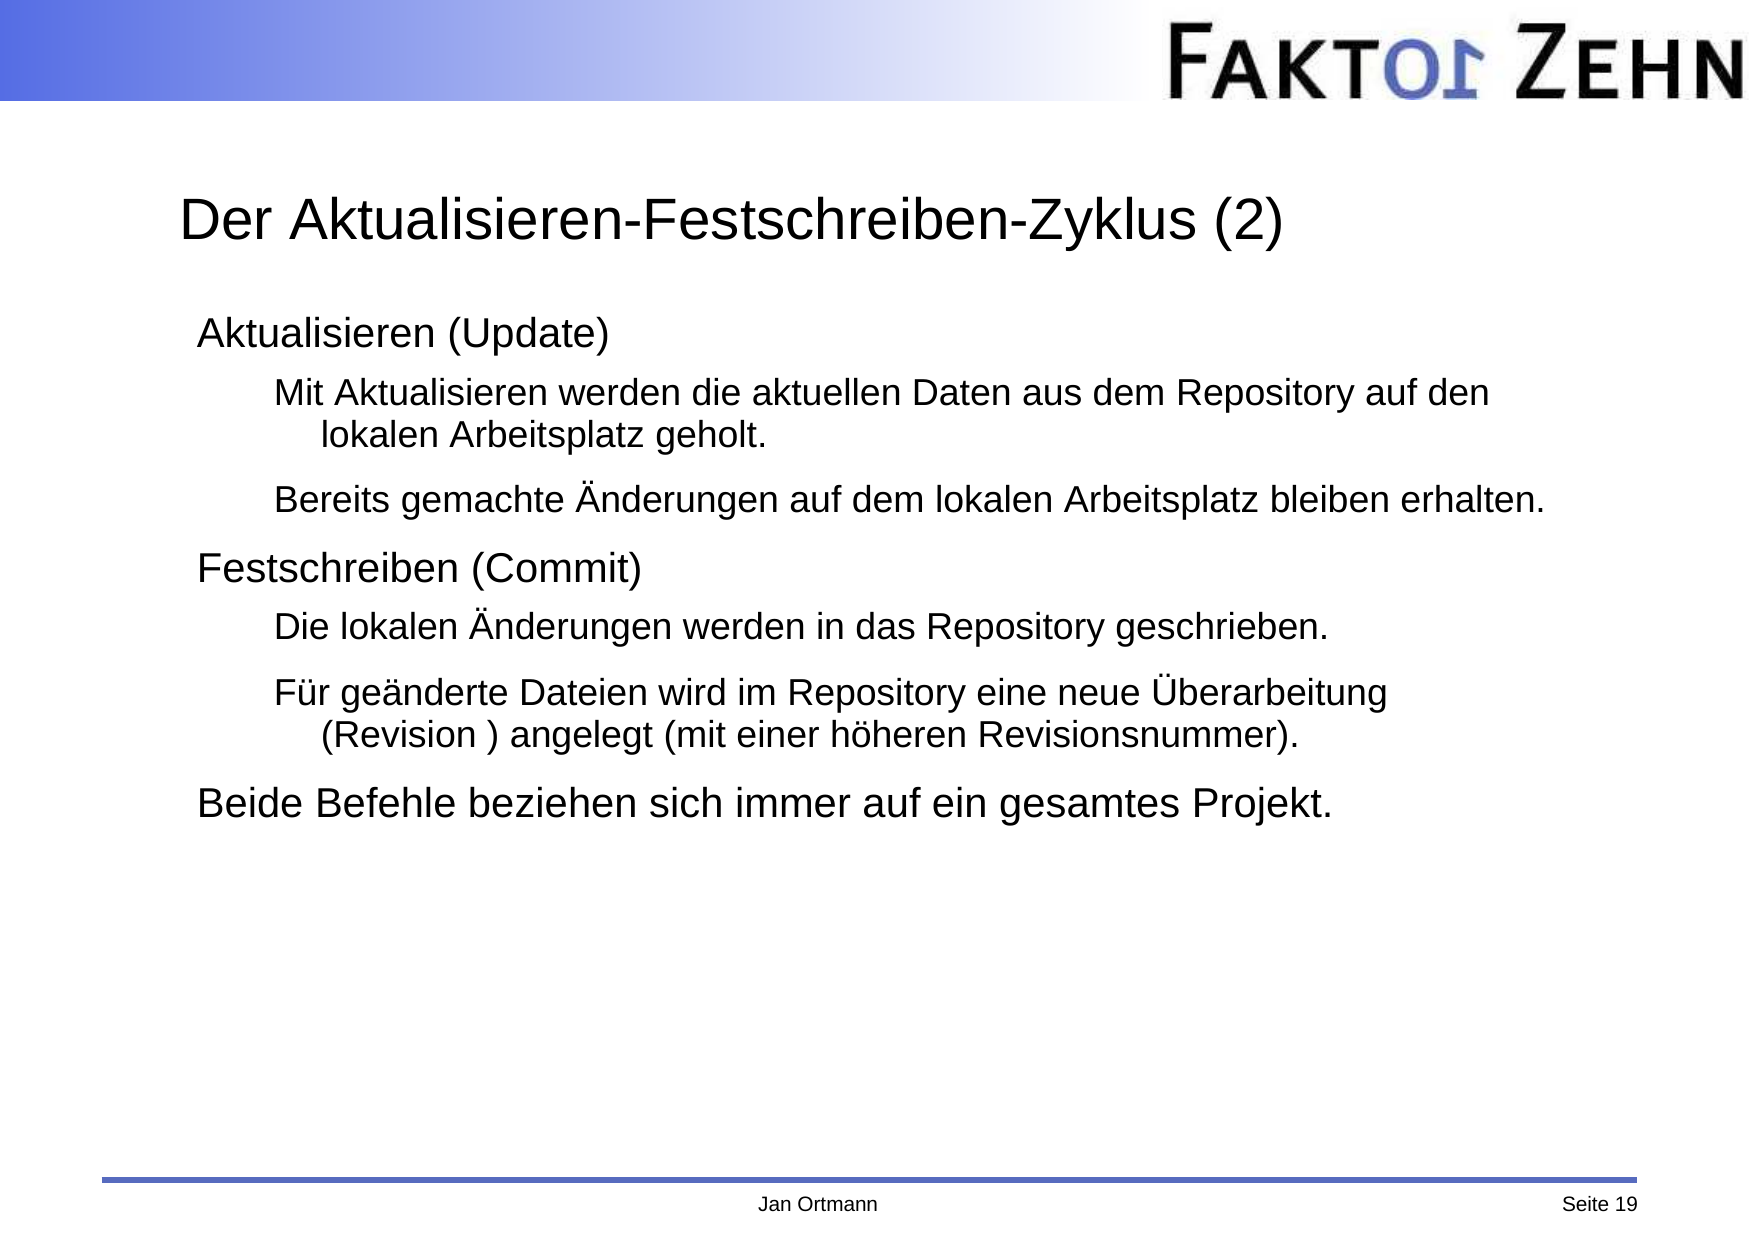

# Der Aktualisieren-Festschreiben-Zyklus (2)
Aktualisieren (Update)
Mit Aktualisieren werden die aktuellen Daten aus dem Repository auf den lokalen Arbeitsplatz geholt.
Bereits gemachte Änderungen auf dem lokalen Arbeitsplatz bleiben erhalten.
Festschreiben (Commit)
Die lokalen Änderungen werden in das Repository geschrieben.
Für geänderte Dateien wird im Repository eine neue Überarbeitung (Revision ) angelegt (mit einer höheren Revisionsnummer).
Beide Befehle beziehen sich immer auf ein gesamtes Projekt.